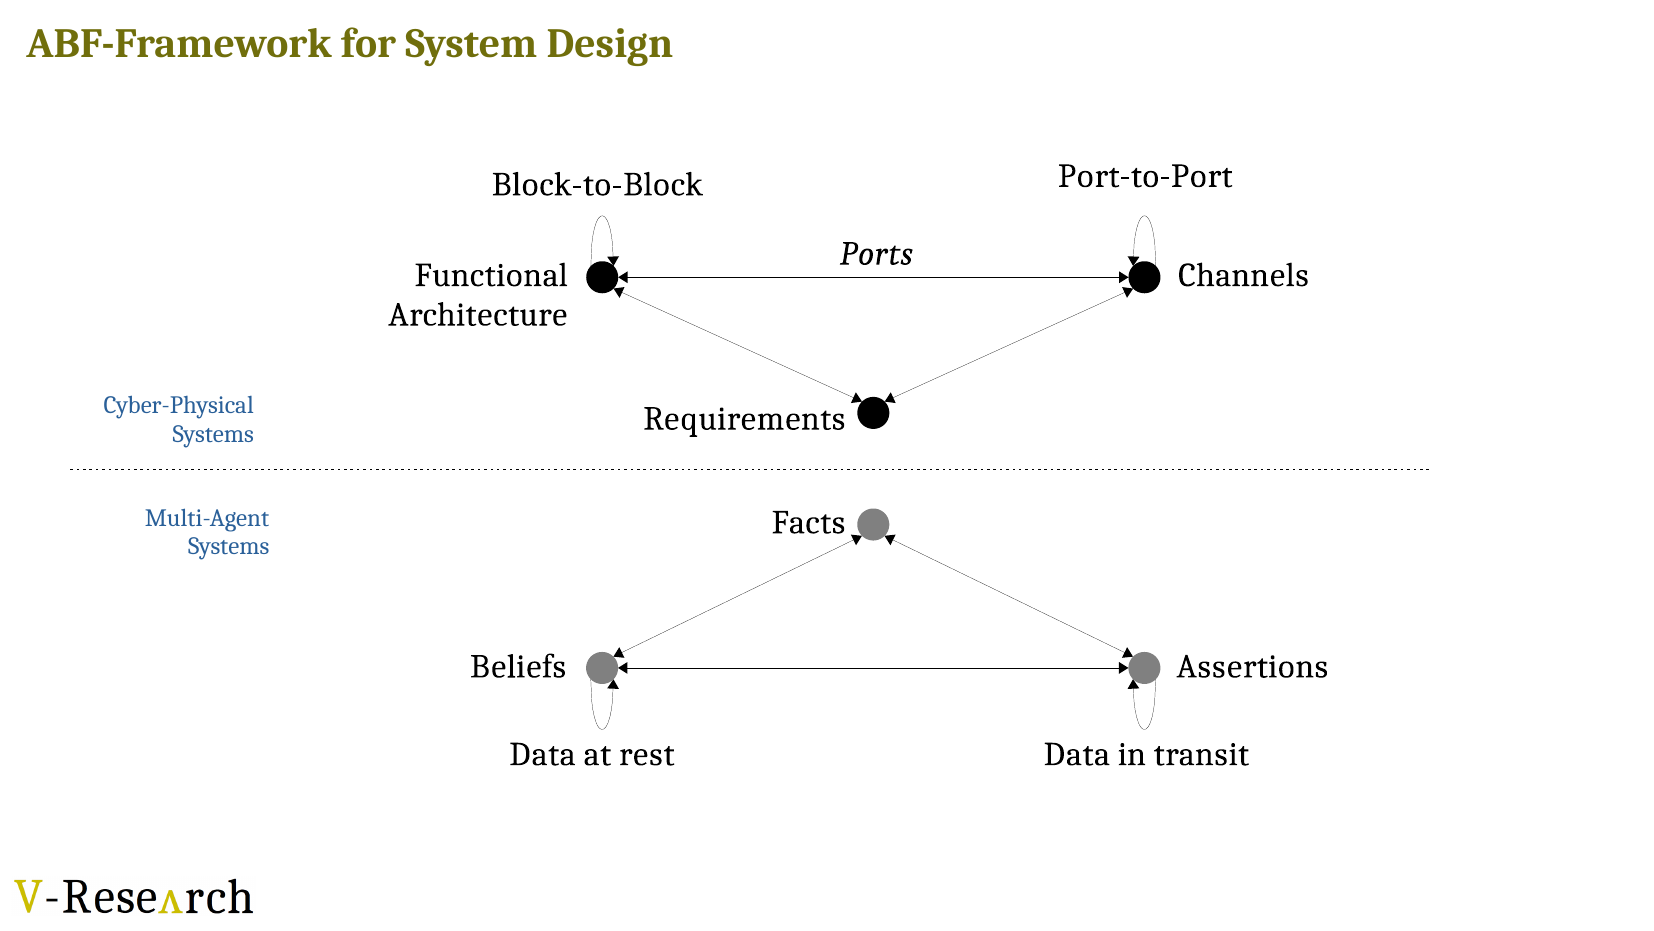

ABF-Framework for System Design
Cyber-Physical
Systems
Multi-Agent
Systems